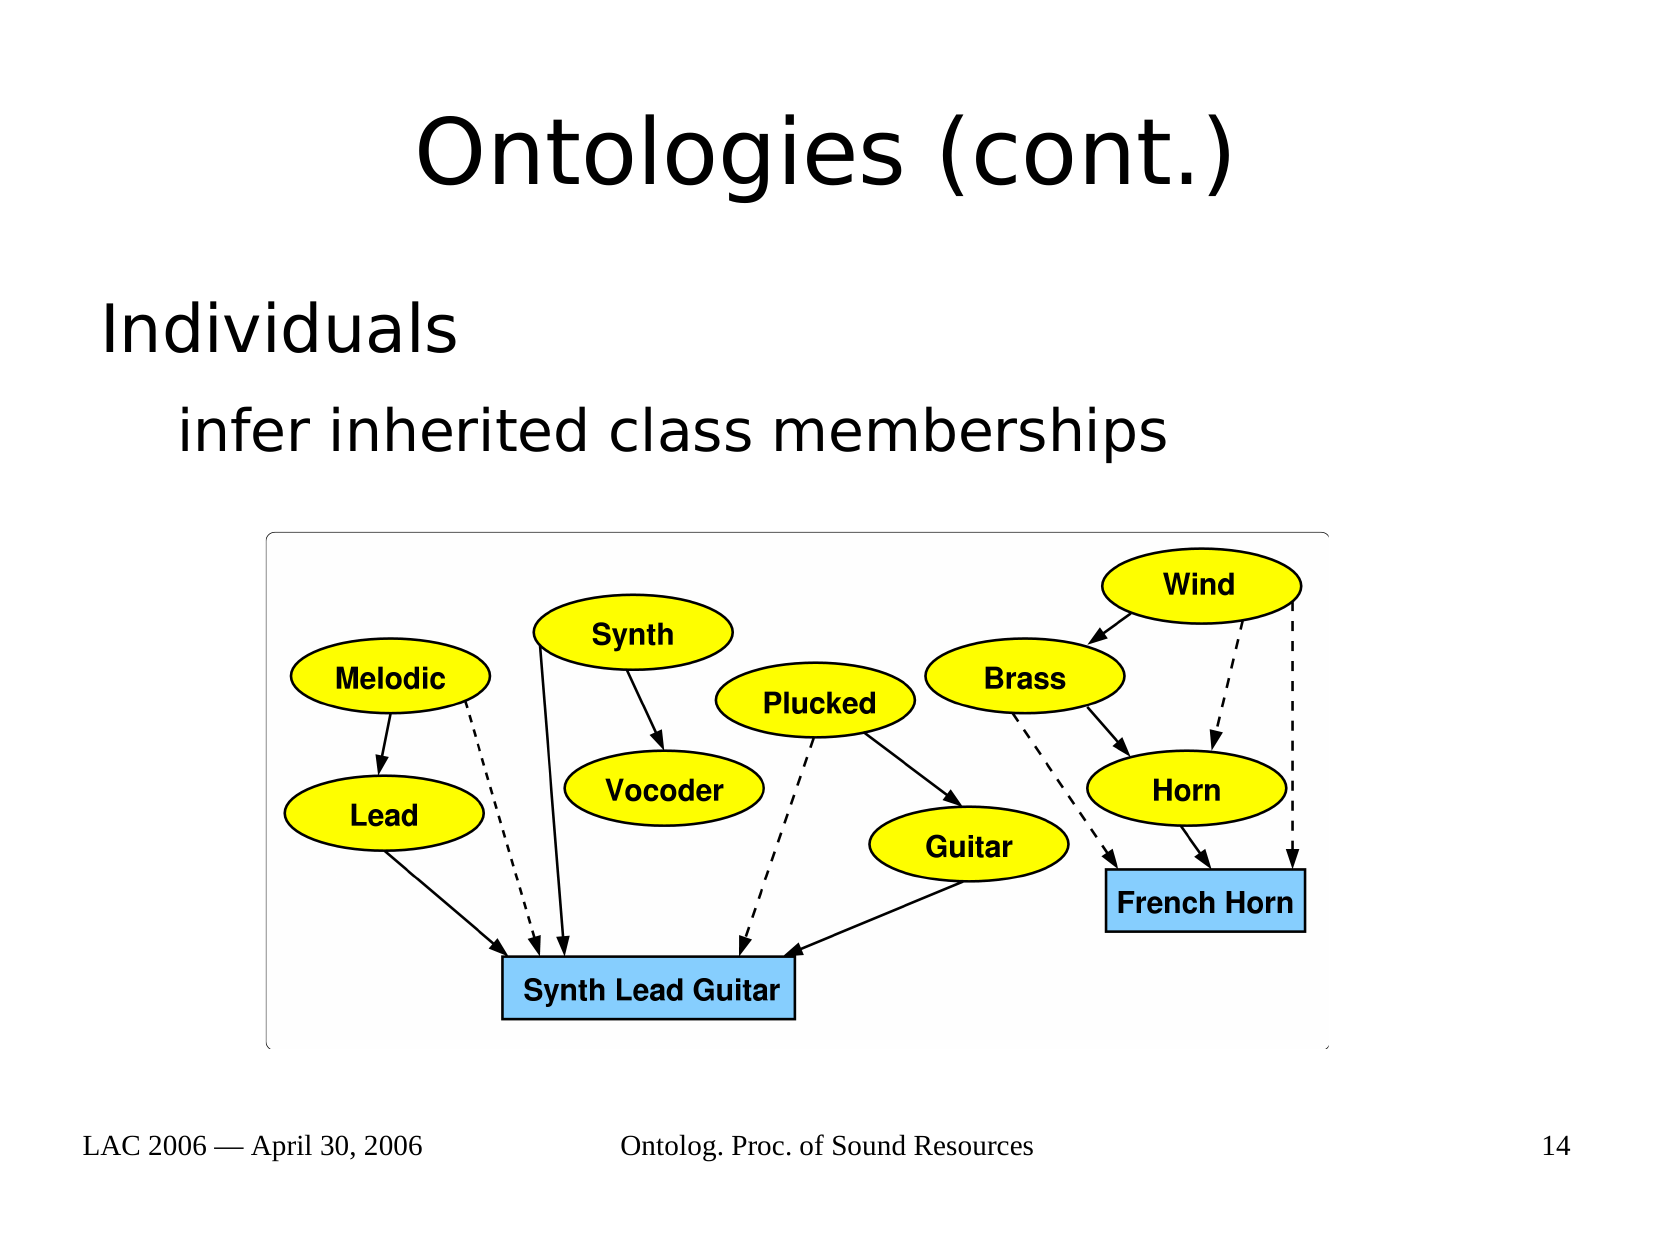

# Ontologies (cont.)
Individuals
infer inherited class memberships
LAC 2006 — April 30, 2006
Ontolog. Proc. of Sound Resources
14